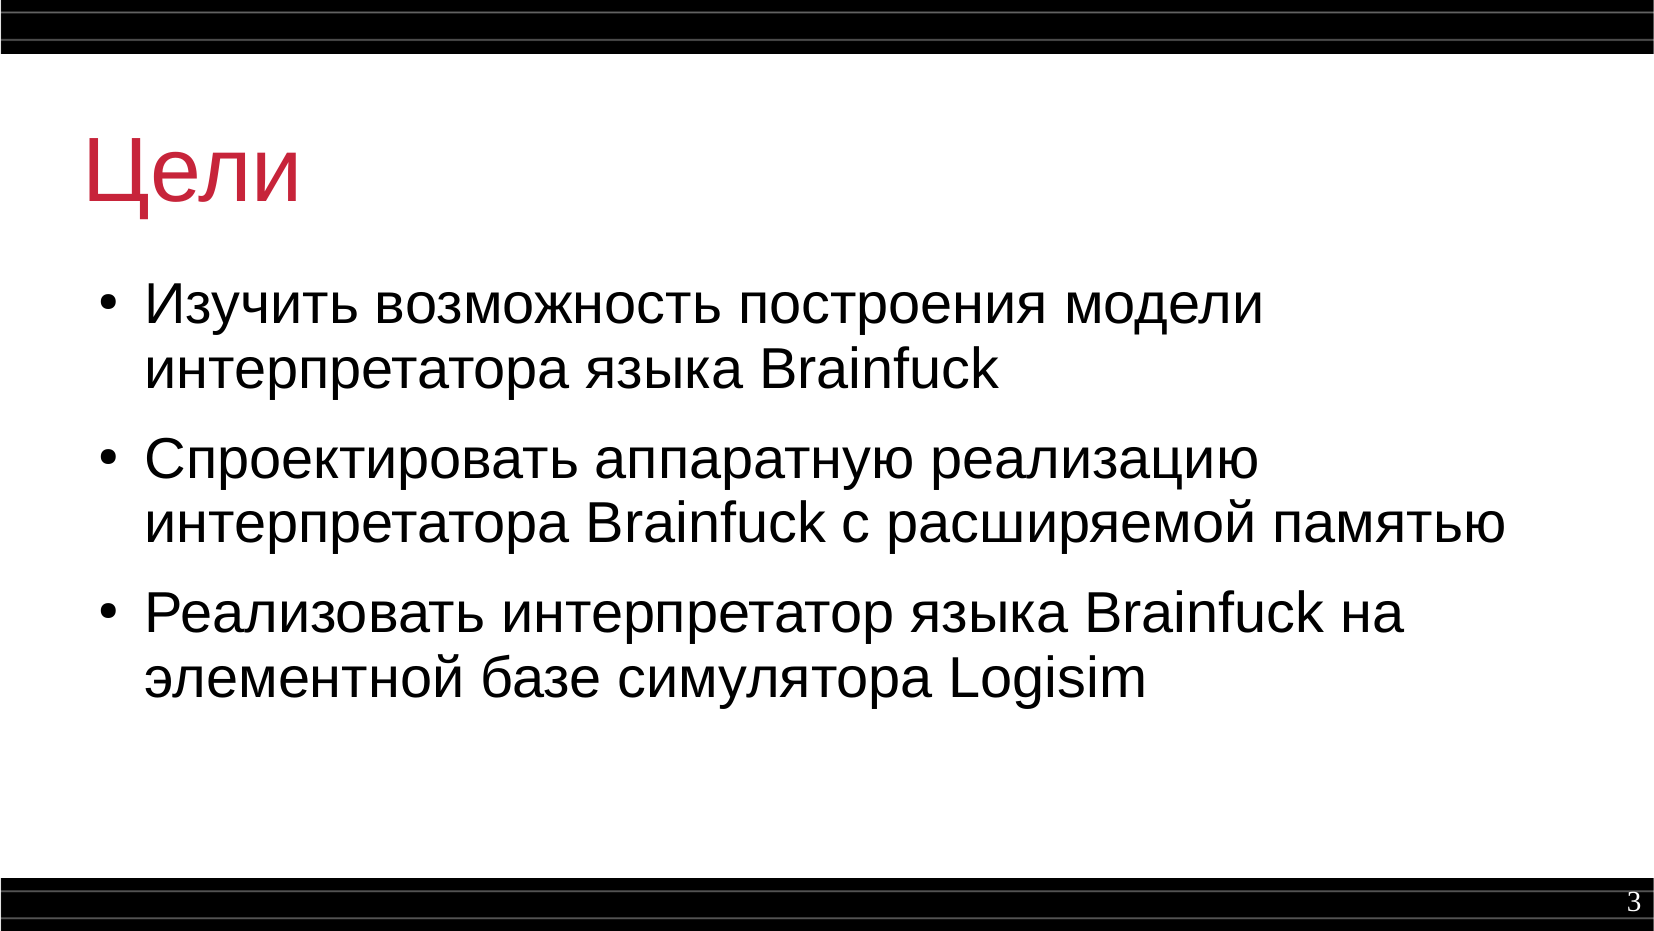

# Цели
Изучить возможность построения модели интерпретатора языка Brainfuck
Спроектировать аппаратную реализацию интерпретатора Brainfuck с расширяемой памятью
Реализовать интерпретатор языка Brainfuck на элементной базе симулятора Logisim